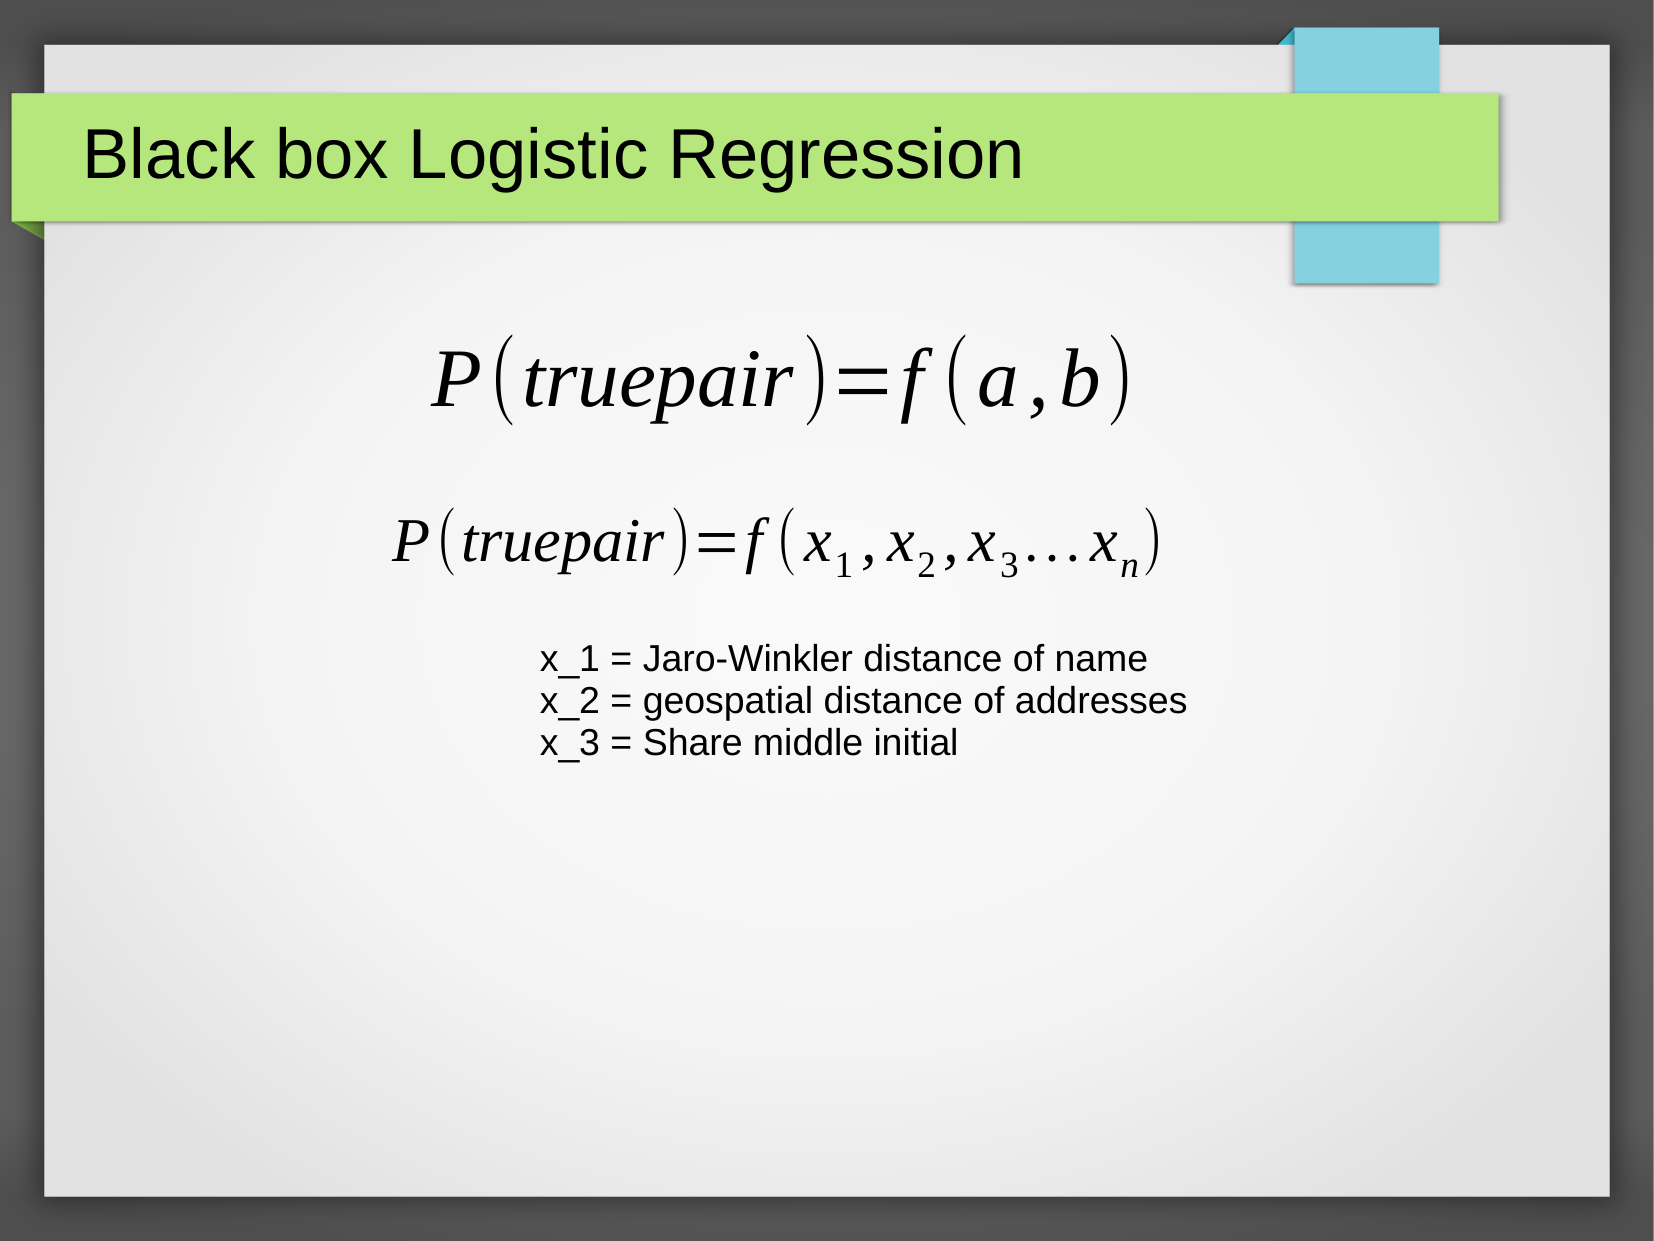

# Black box Logistic Regression
x_1 = Jaro-Winkler distance of name
x_2 = geospatial distance of addresses
x_3 = Share middle initial